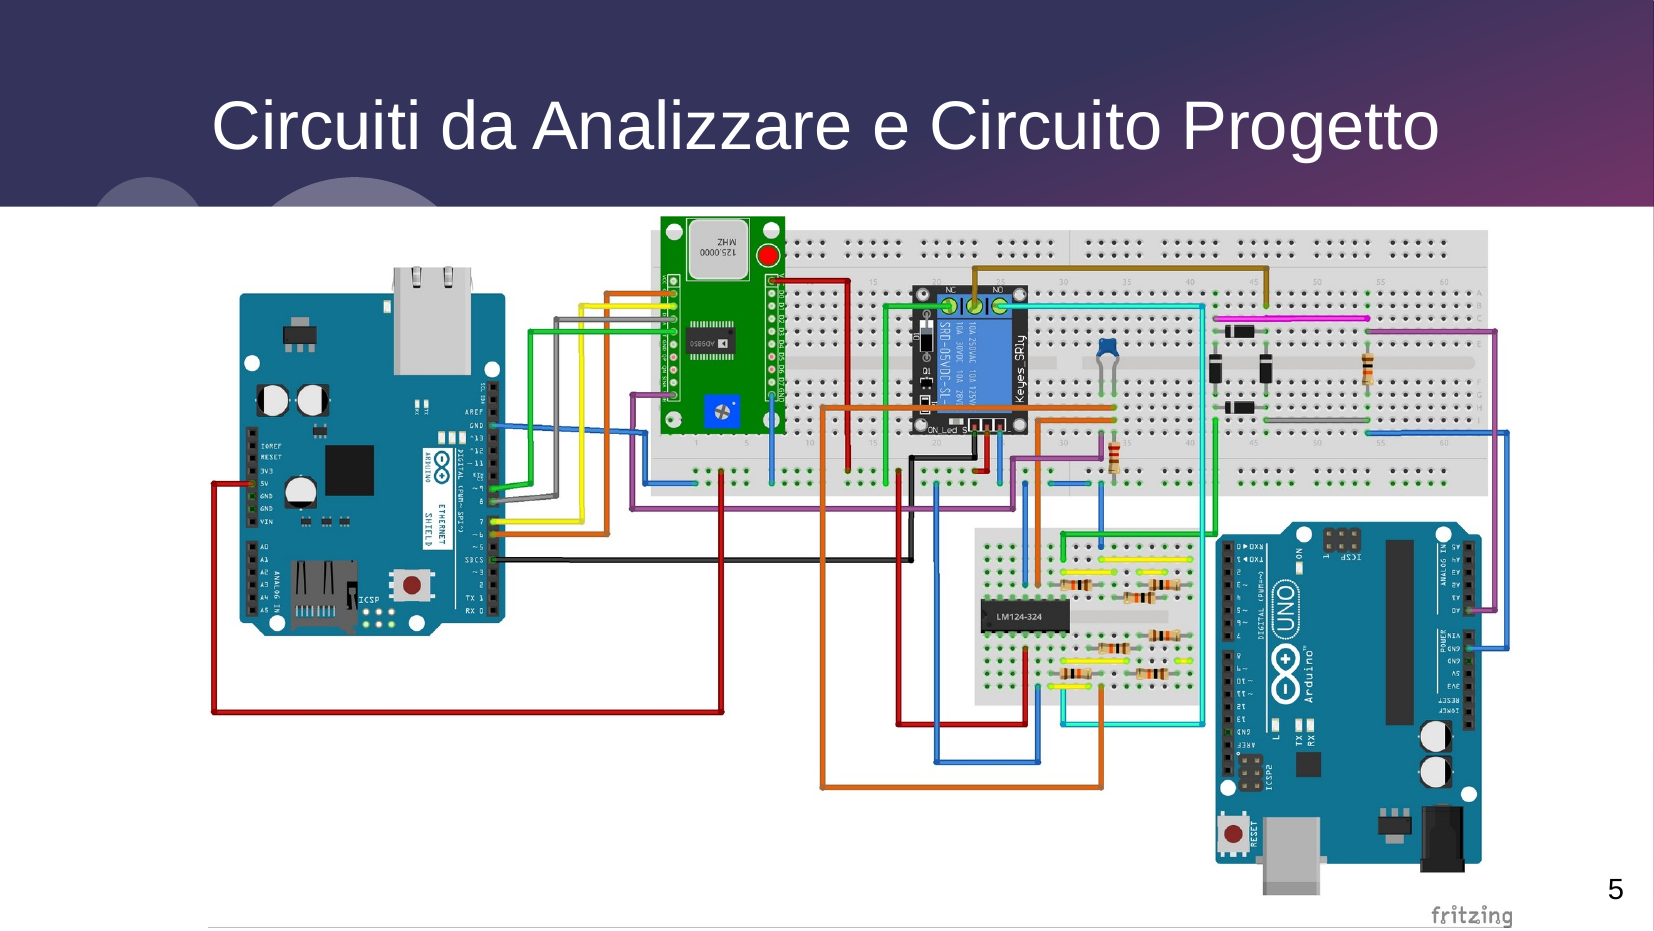

# Circuiti da Analizzare e Circuito Progetto